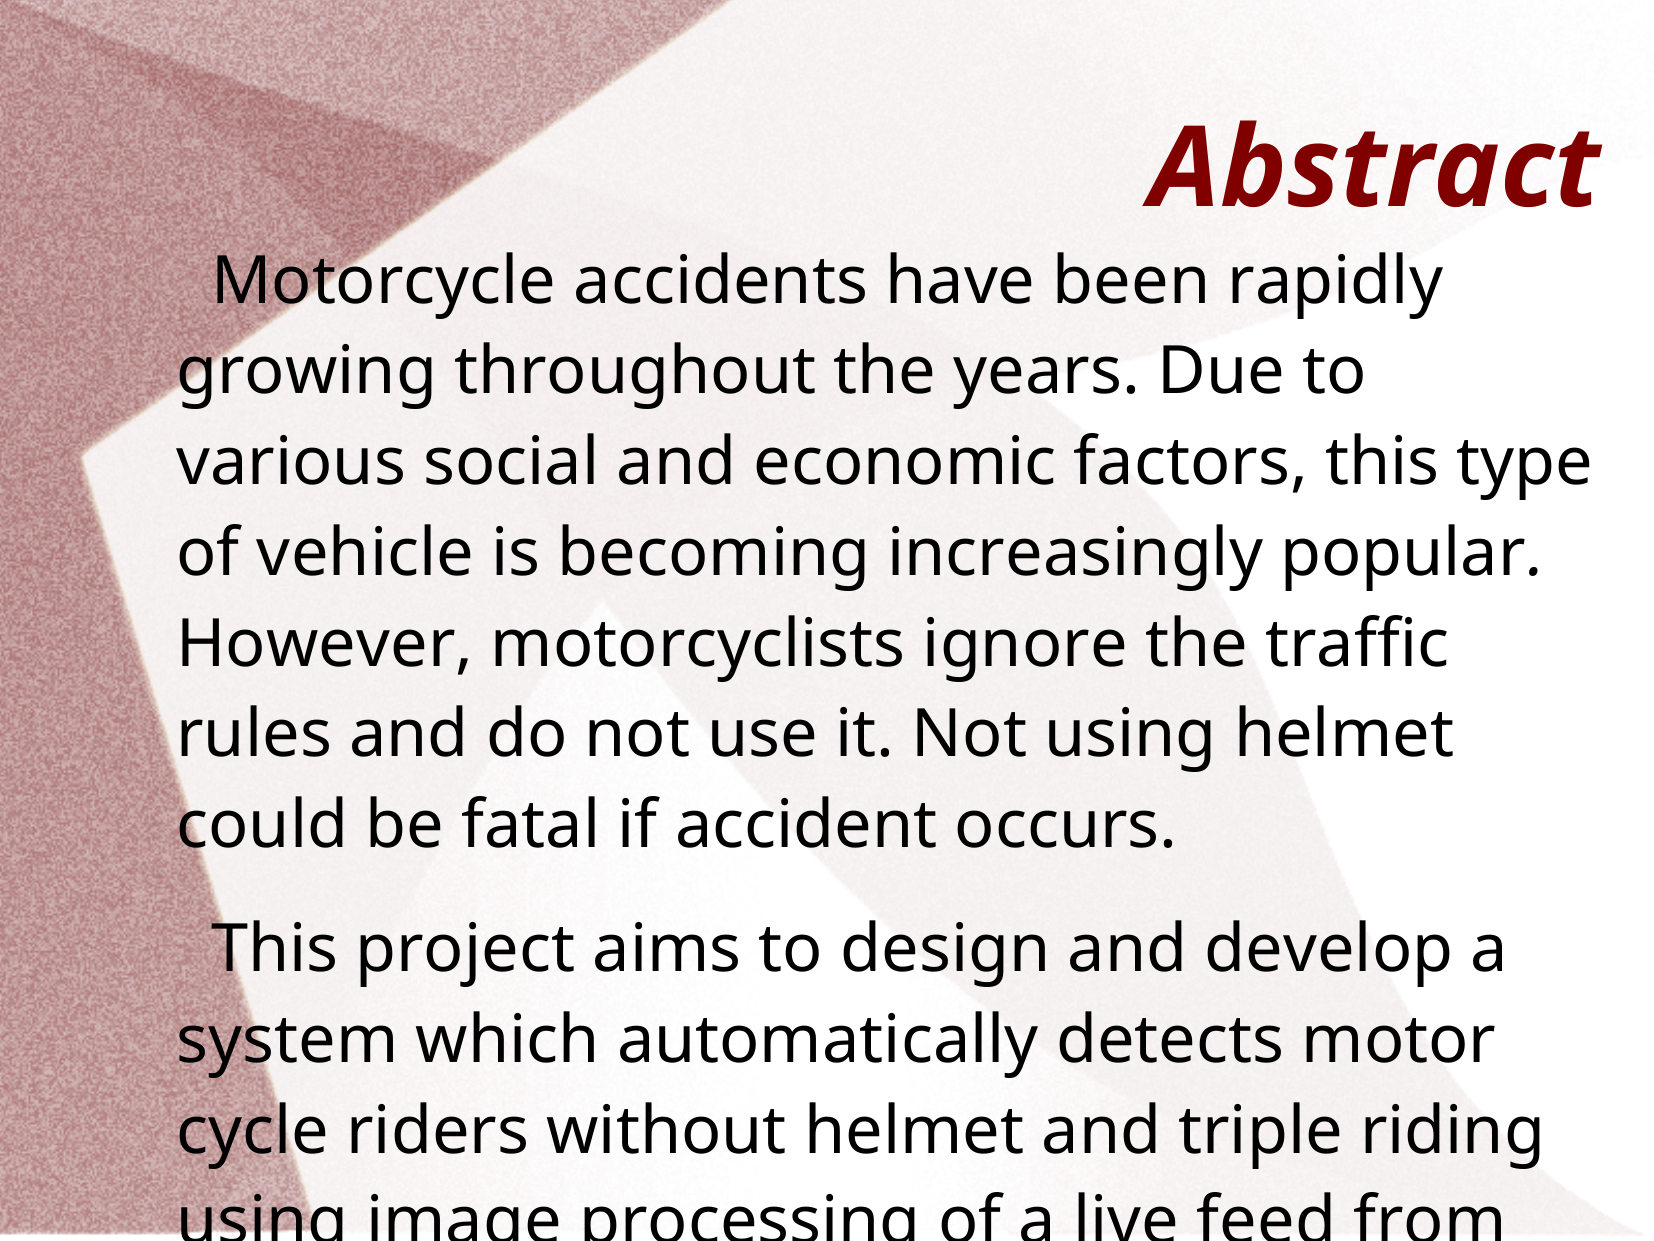

# Abstract
 Motorcycle accidents have been rapidly growing throughout the years. Due to various social and economic factors, this type of vehicle is becoming increasingly popular. However, motorcyclists ignore the traffic rules and do not use it. Not using helmet could be fatal if accident occurs.
 This project aims to design and develop a system which automatically detects motor cycle riders without helmet and triple riding using image processing of a live feed from surveillance camera. The extracted details are stored for appropriate future actions